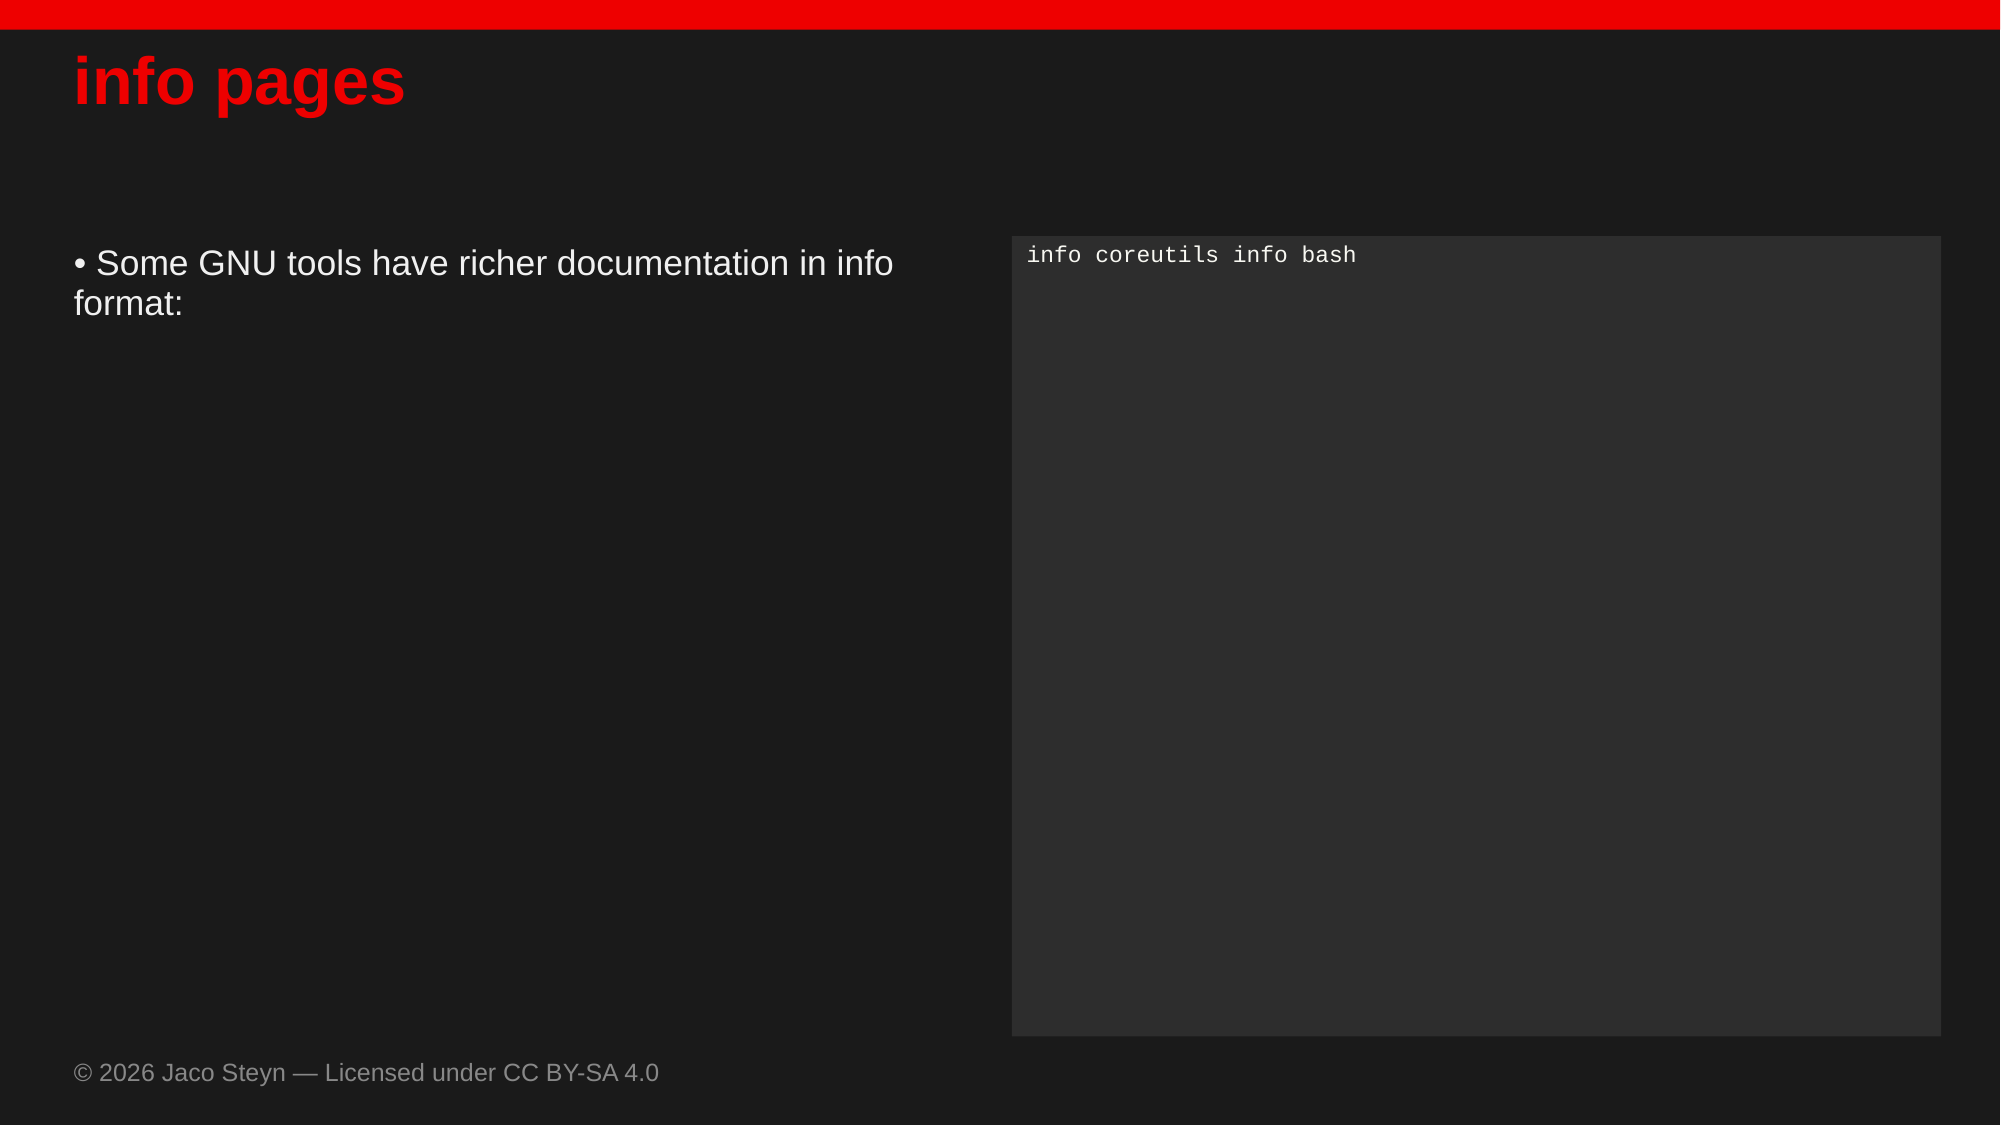

info pages
• Some GNU tools have richer documentation in info format:
info coreutils info bash
© 2026 Jaco Steyn — Licensed under CC BY-SA 4.0